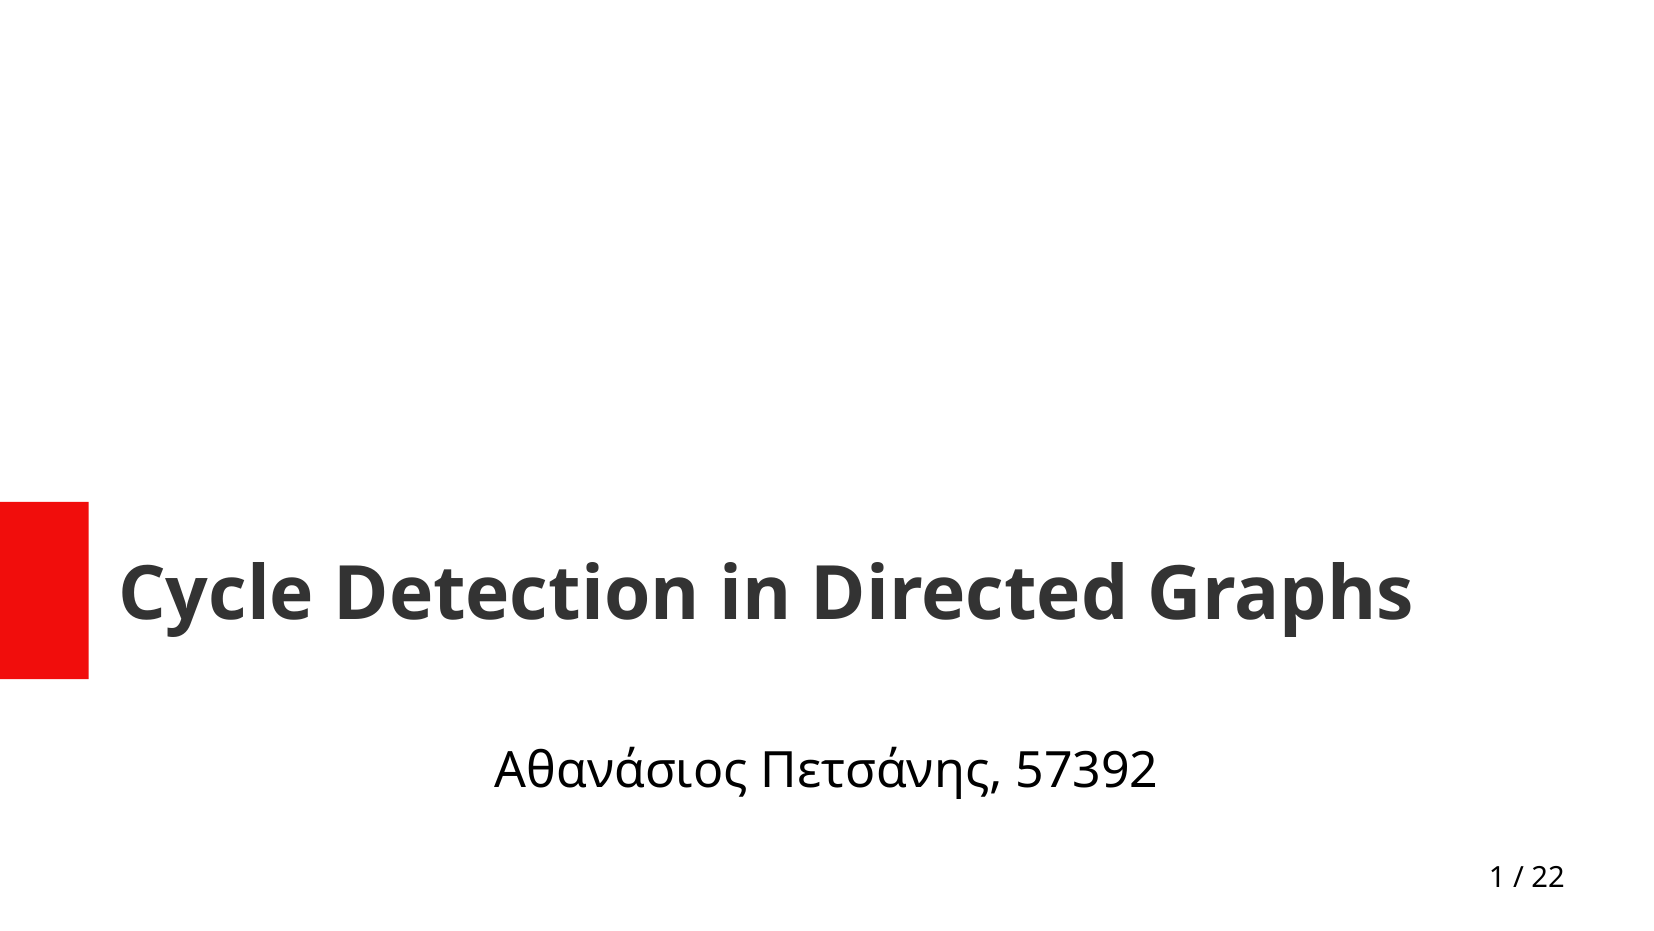

# Cycle Detection in Directed Graphs
Αθανάσιος Πετσάνης, 57392
1